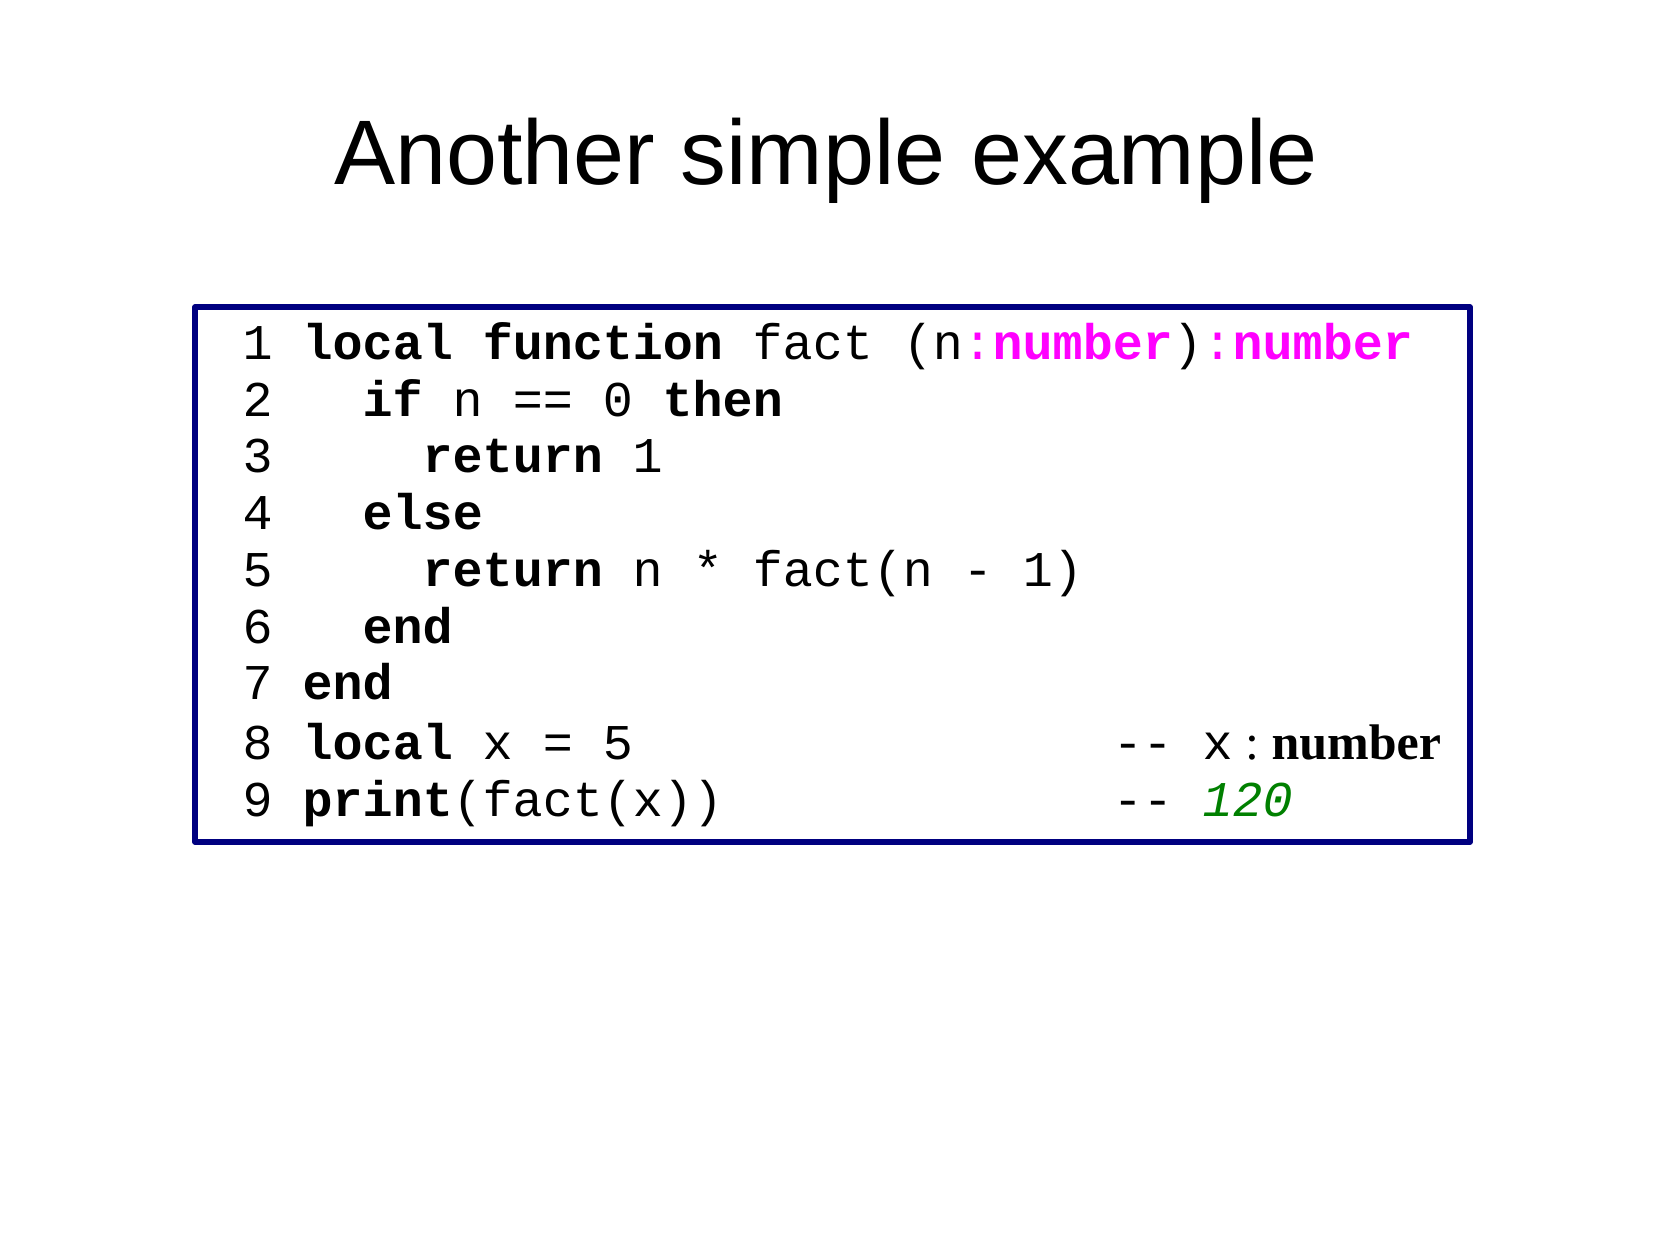

# Another simple example
 1 local function fact (n:number):number
 2 if n == 0 then
 3 return 1
 4 else
 5 return n * fact(n - 1)
 6 end
 7 end
 8 local x = 5 -- x : number
 9 print(fact(x)) -- 120